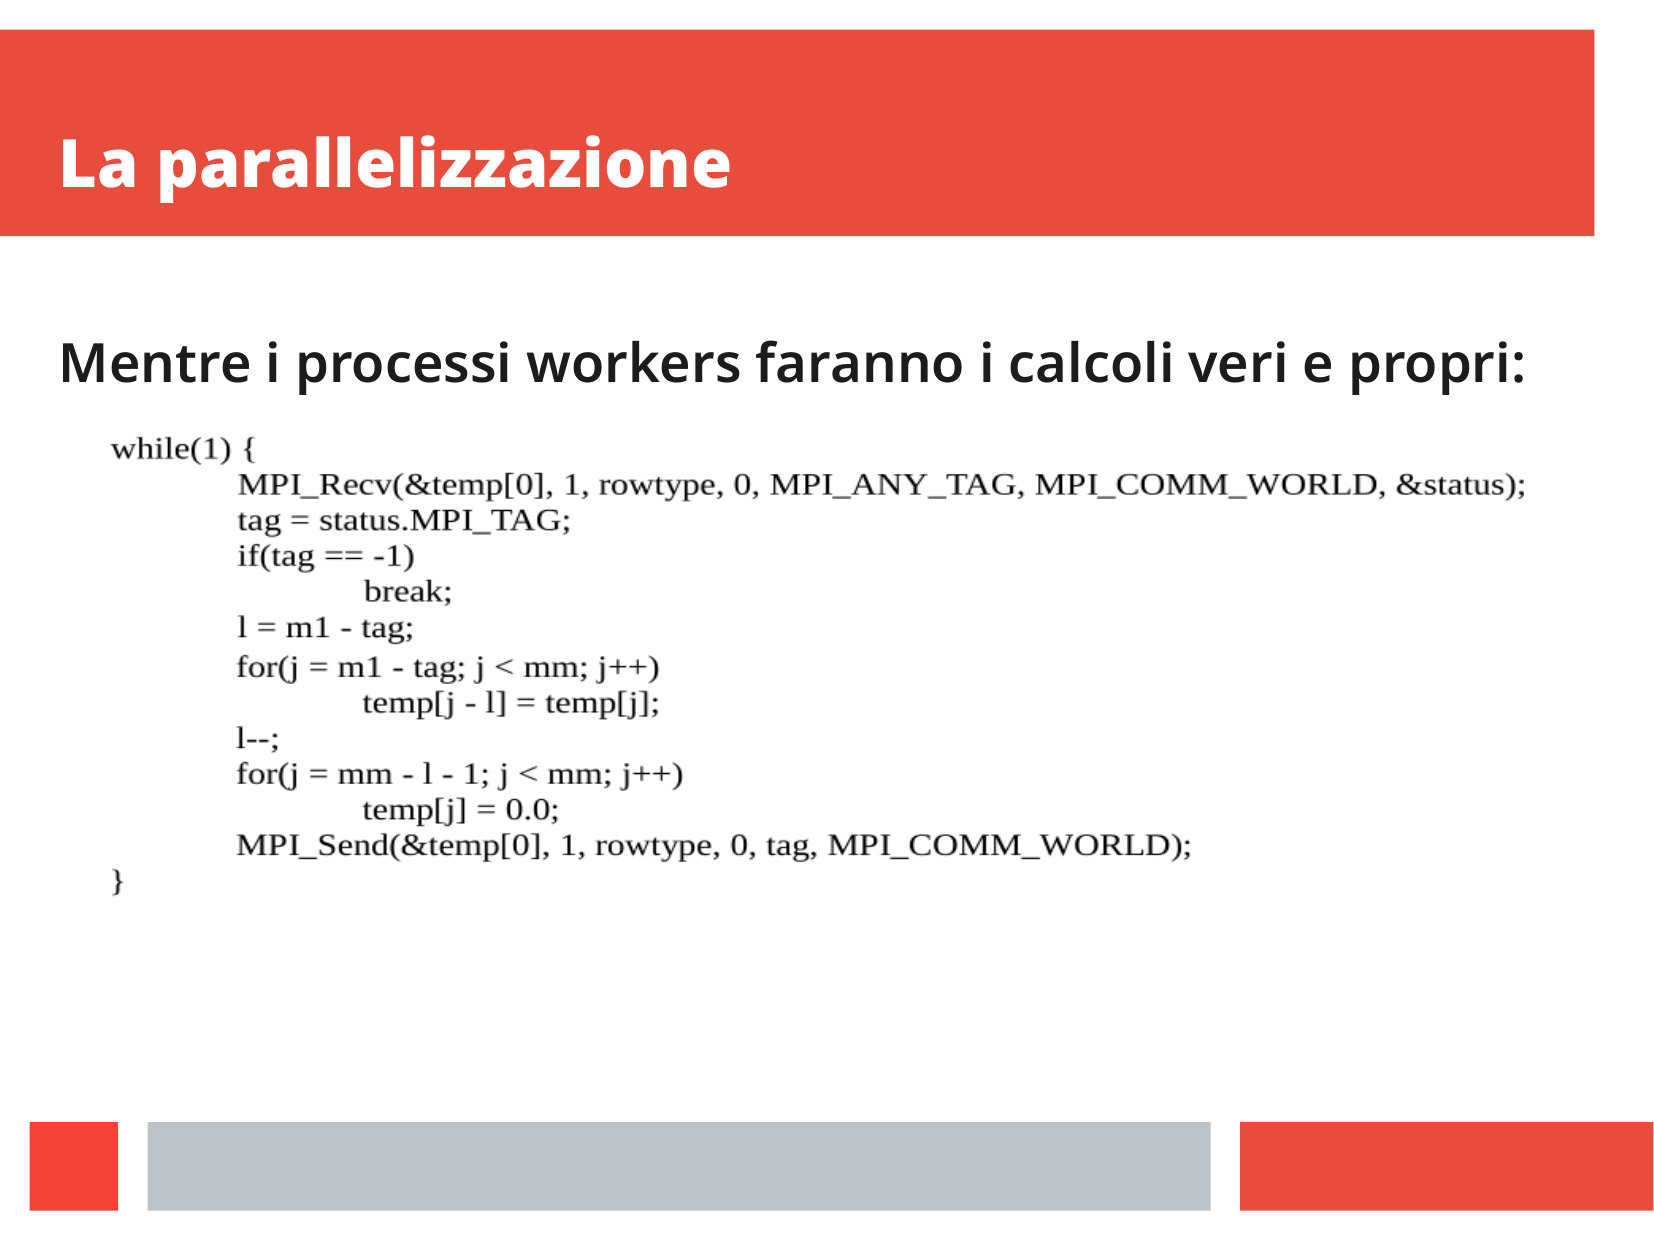

# La parallelizzazione
Mentre i processi workers faranno i calcoli veri e propri: